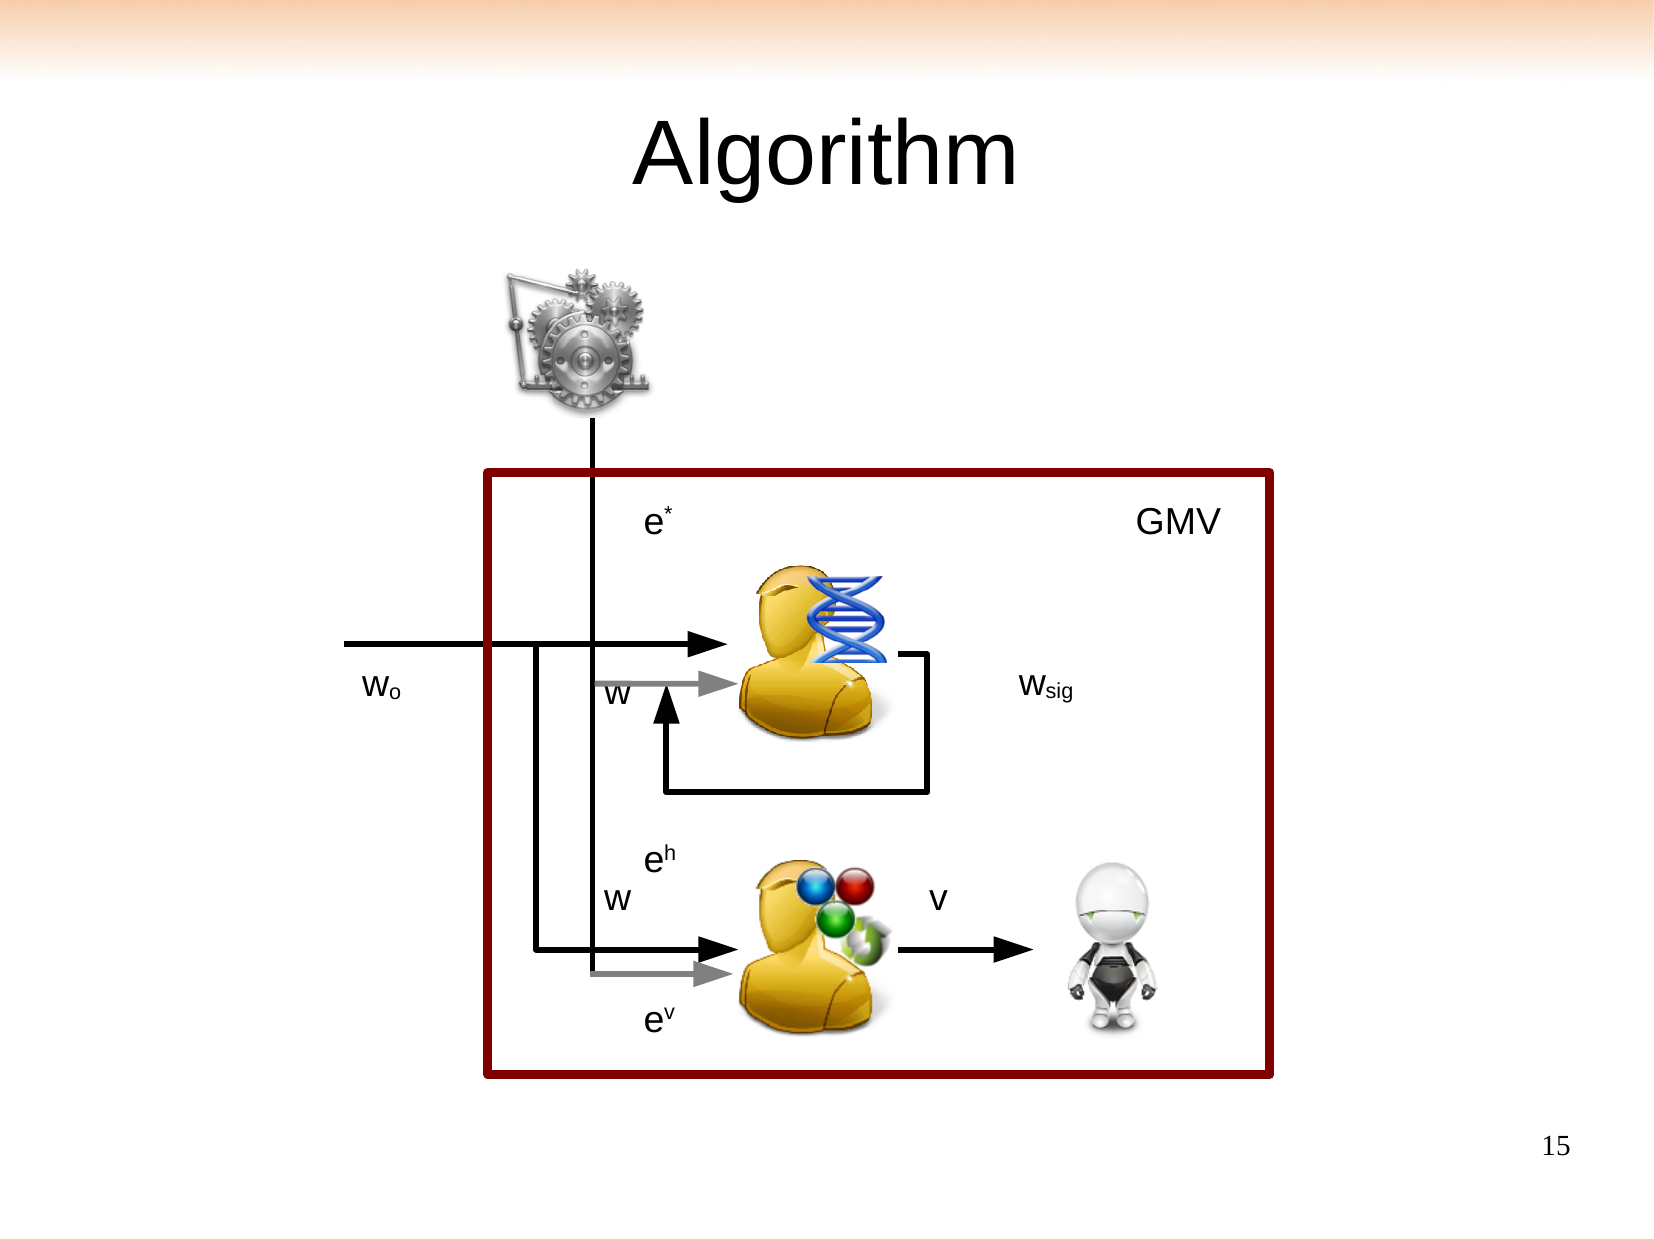

# Algorithm
e*
GMV
wsig
wo
w
eh
w
v
ev
15